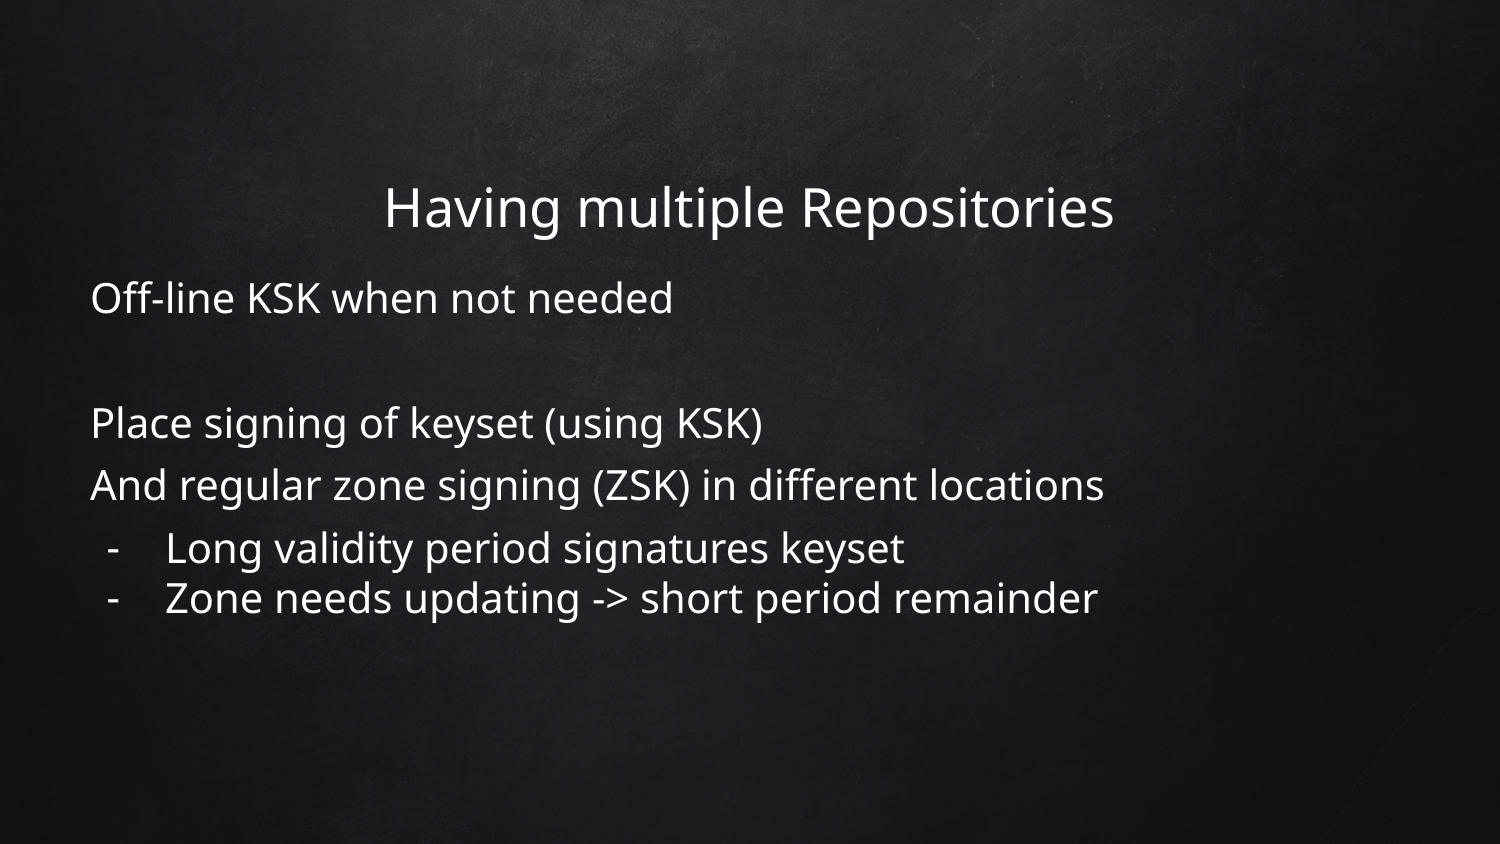

# Having multiple Repositories
Off-line KSK when not needed
Place signing of keyset (using KSK)
And regular zone signing (ZSK) in different locations
Long validity period signatures keyset
Zone needs updating -> short period remainder